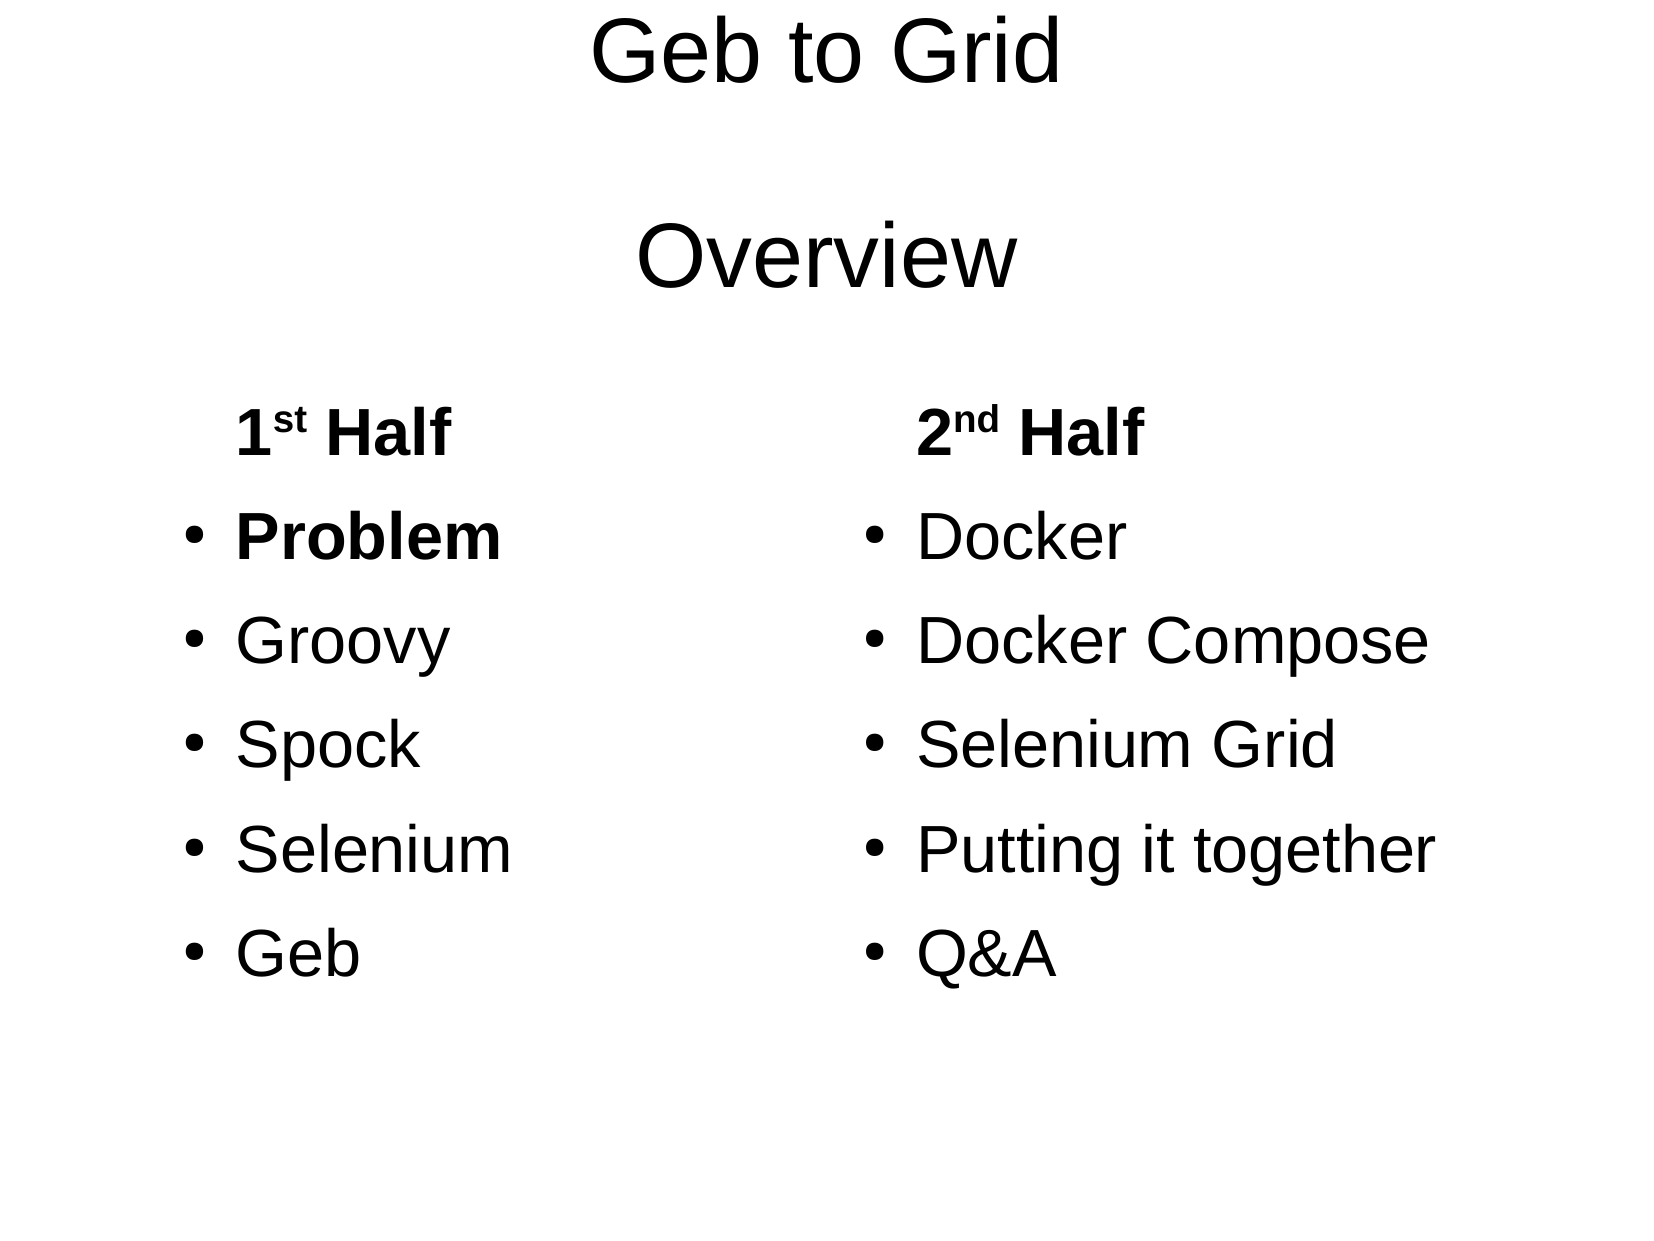

# Geb to Grid Overview
1st Half
Problem
Groovy
Spock
Selenium
Geb
2nd Half
Docker
Docker Compose
Selenium Grid
Putting it together
Q&A